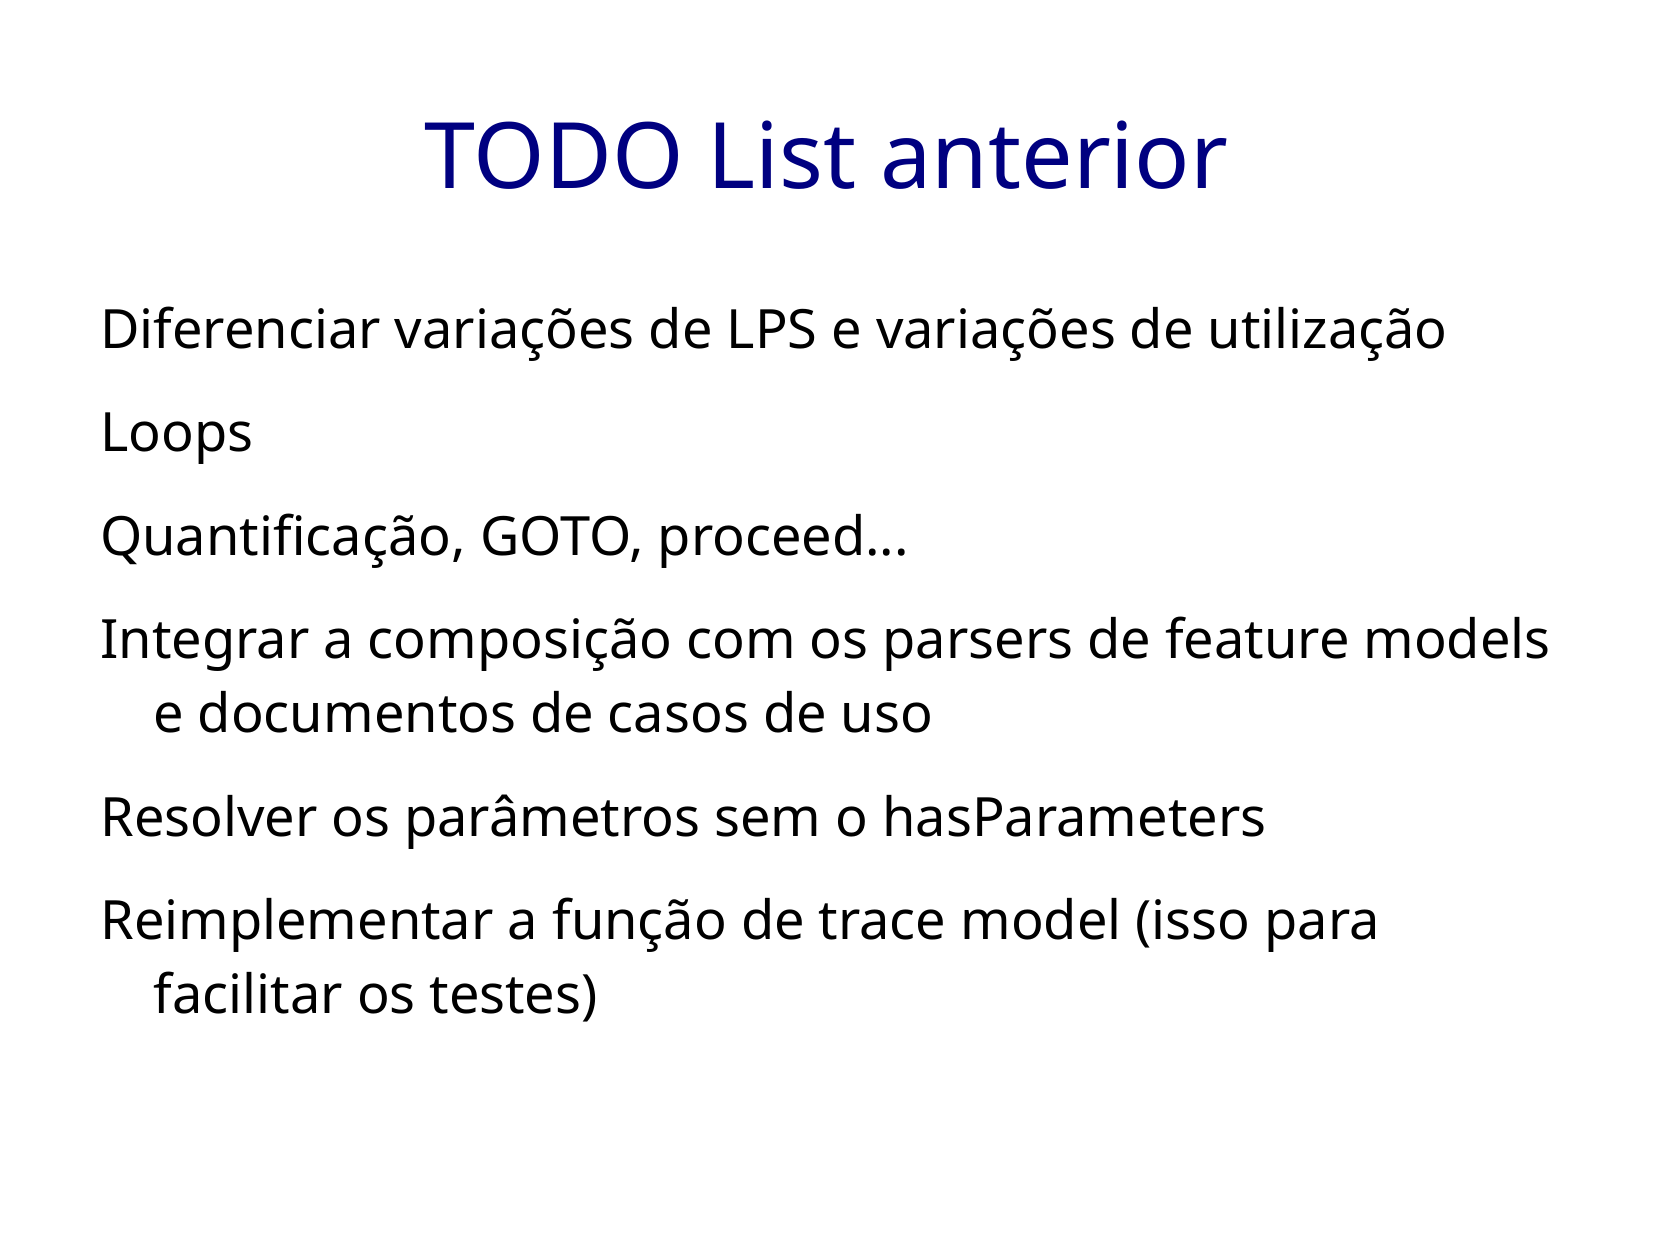

# TODO List anterior
Diferenciar variações de LPS e variações de utilização
Loops
Quantificação, GOTO, proceed...
Integrar a composição com os parsers de feature models e documentos de casos de uso
Resolver os parâmetros sem o hasParameters
Reimplementar a função de trace model (isso para facilitar os testes)